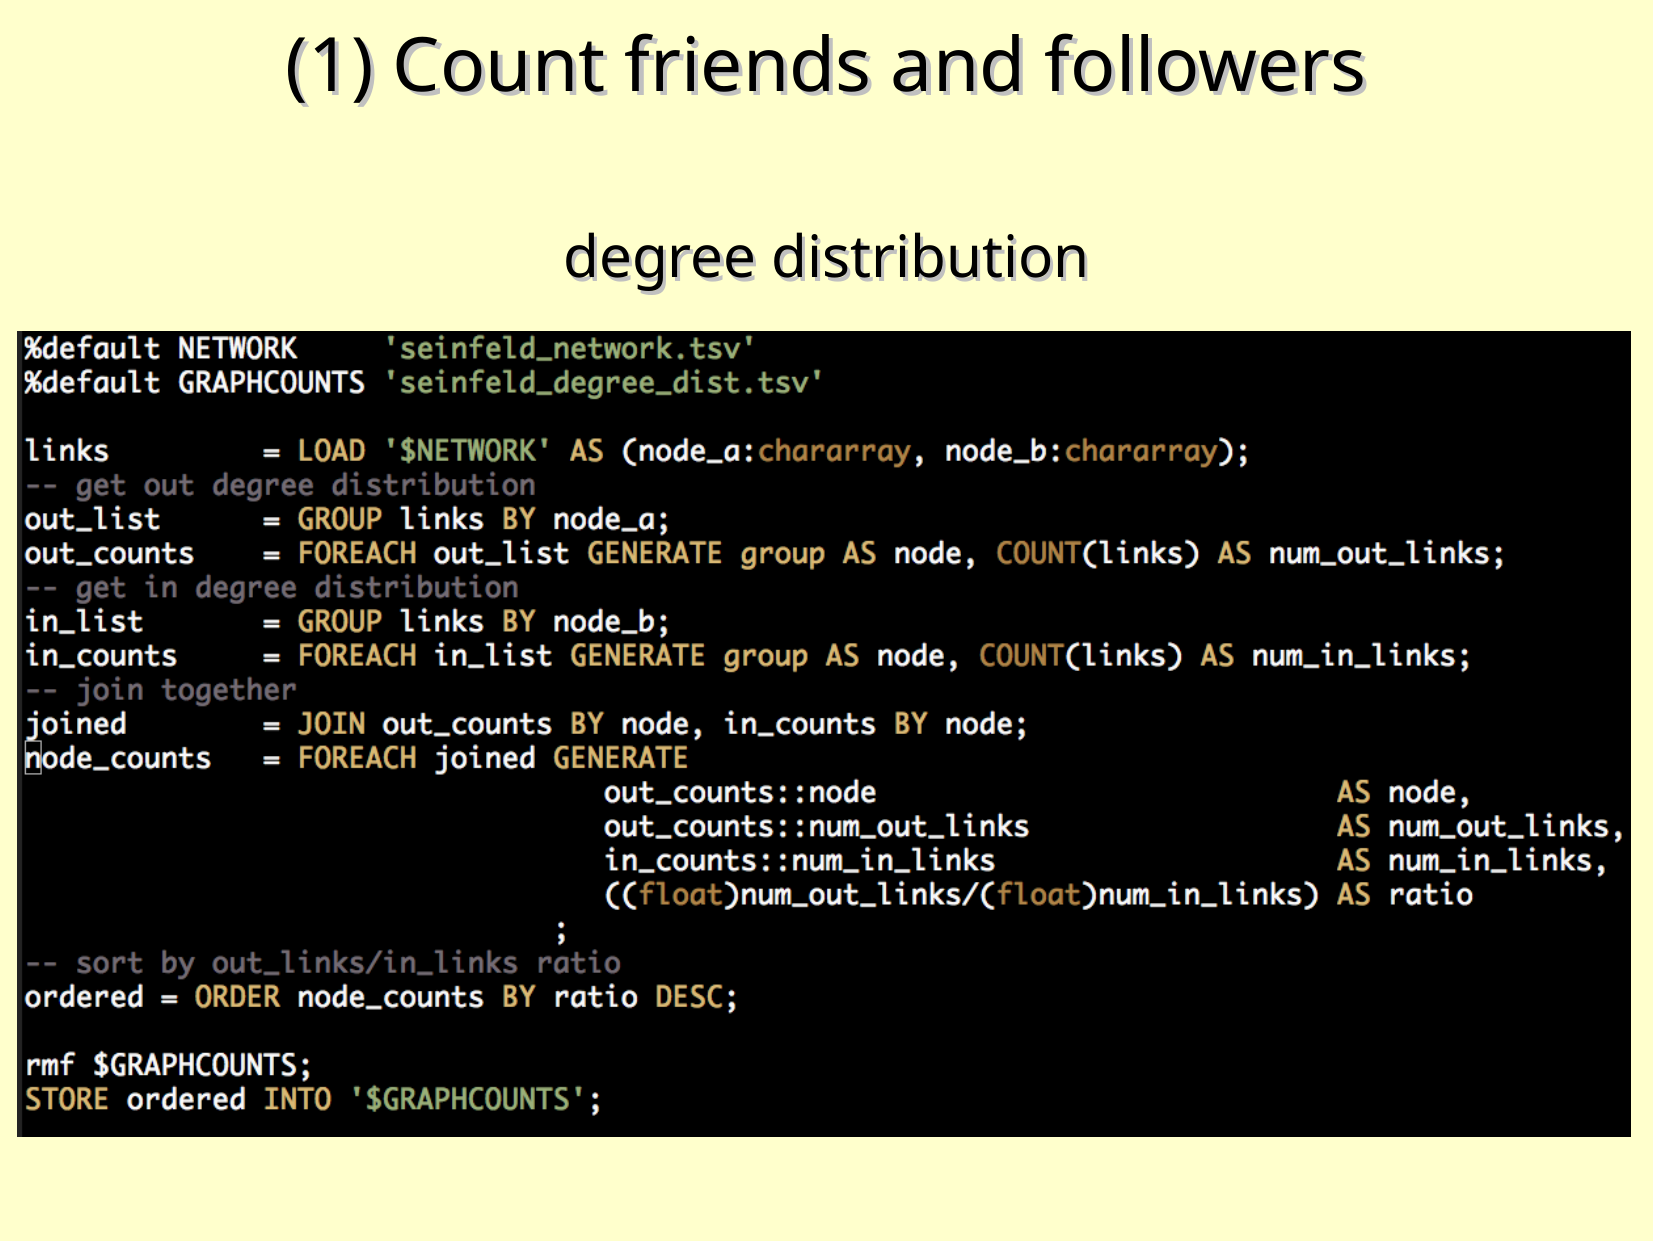

# (1) Count friends and followers degree distribution